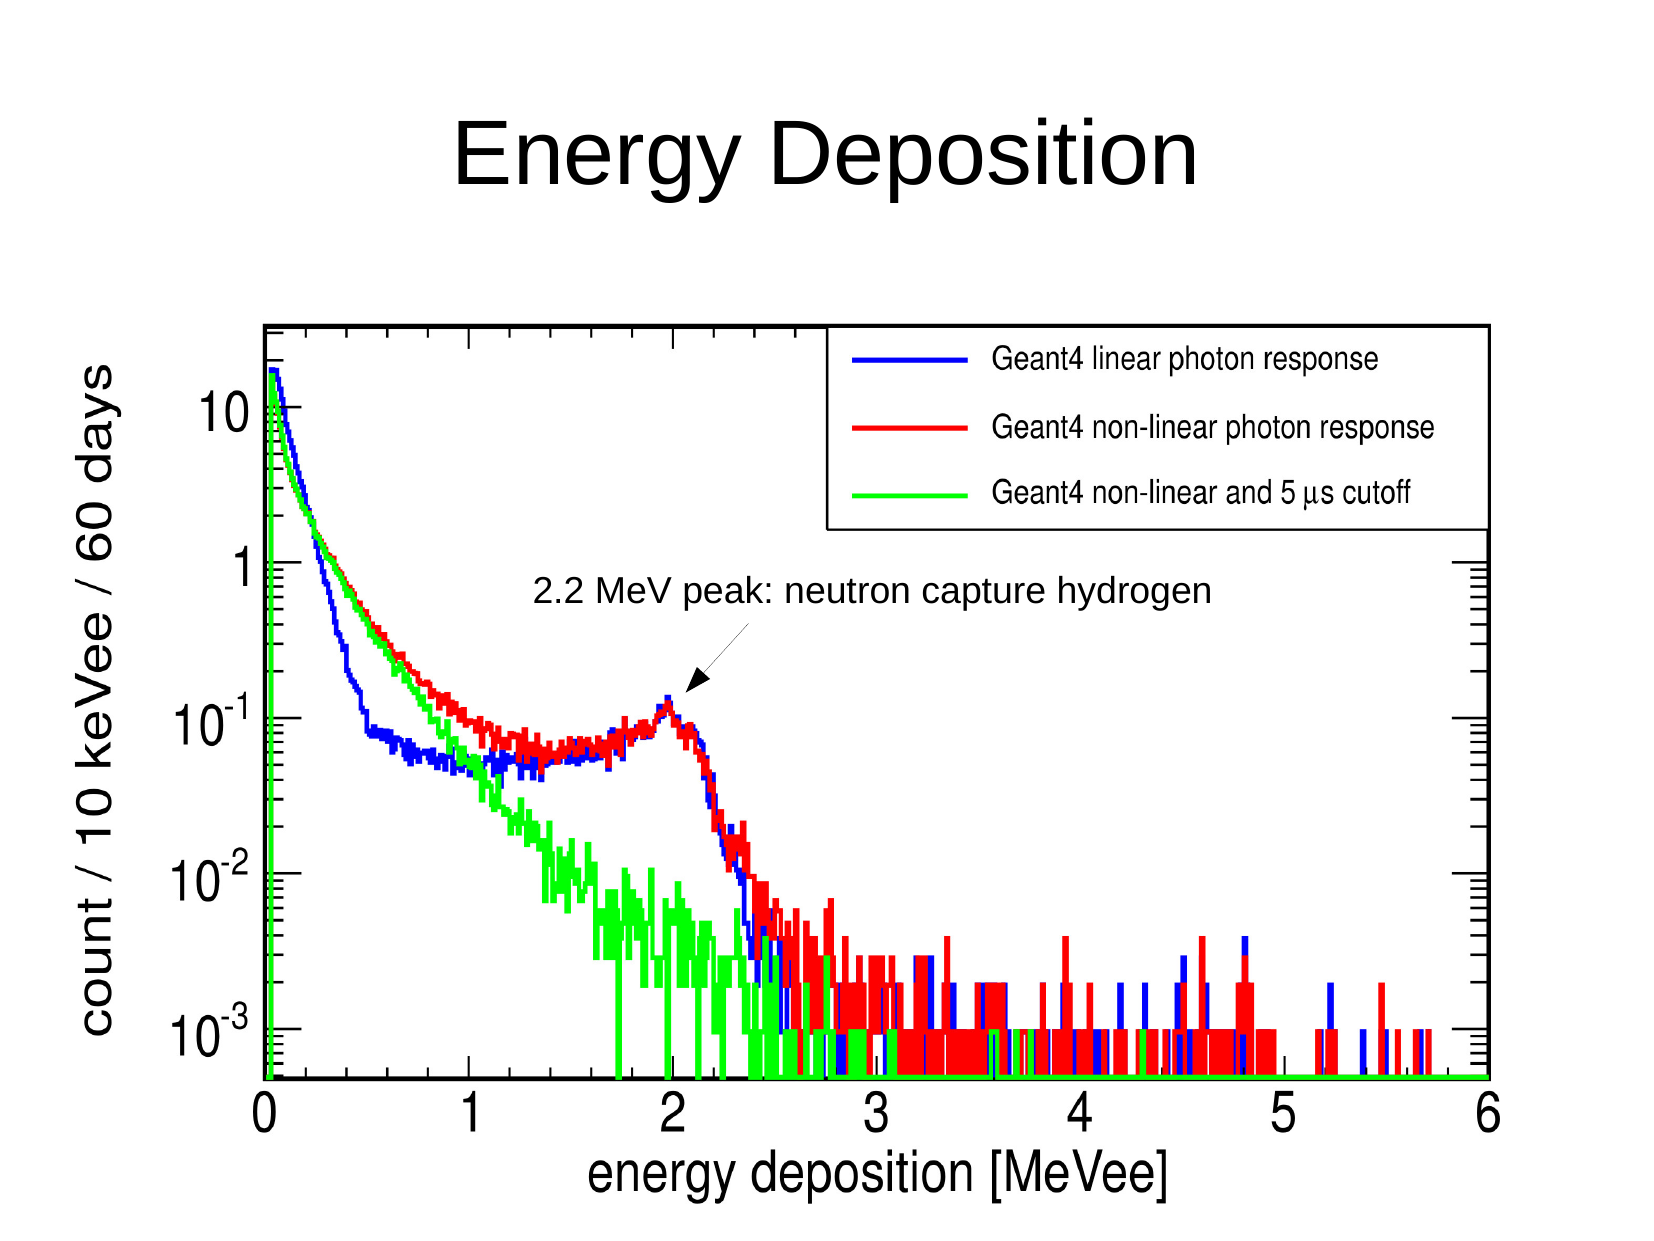

# Energy Deposition
2.2 MeV peak: neutron capture hydrogen